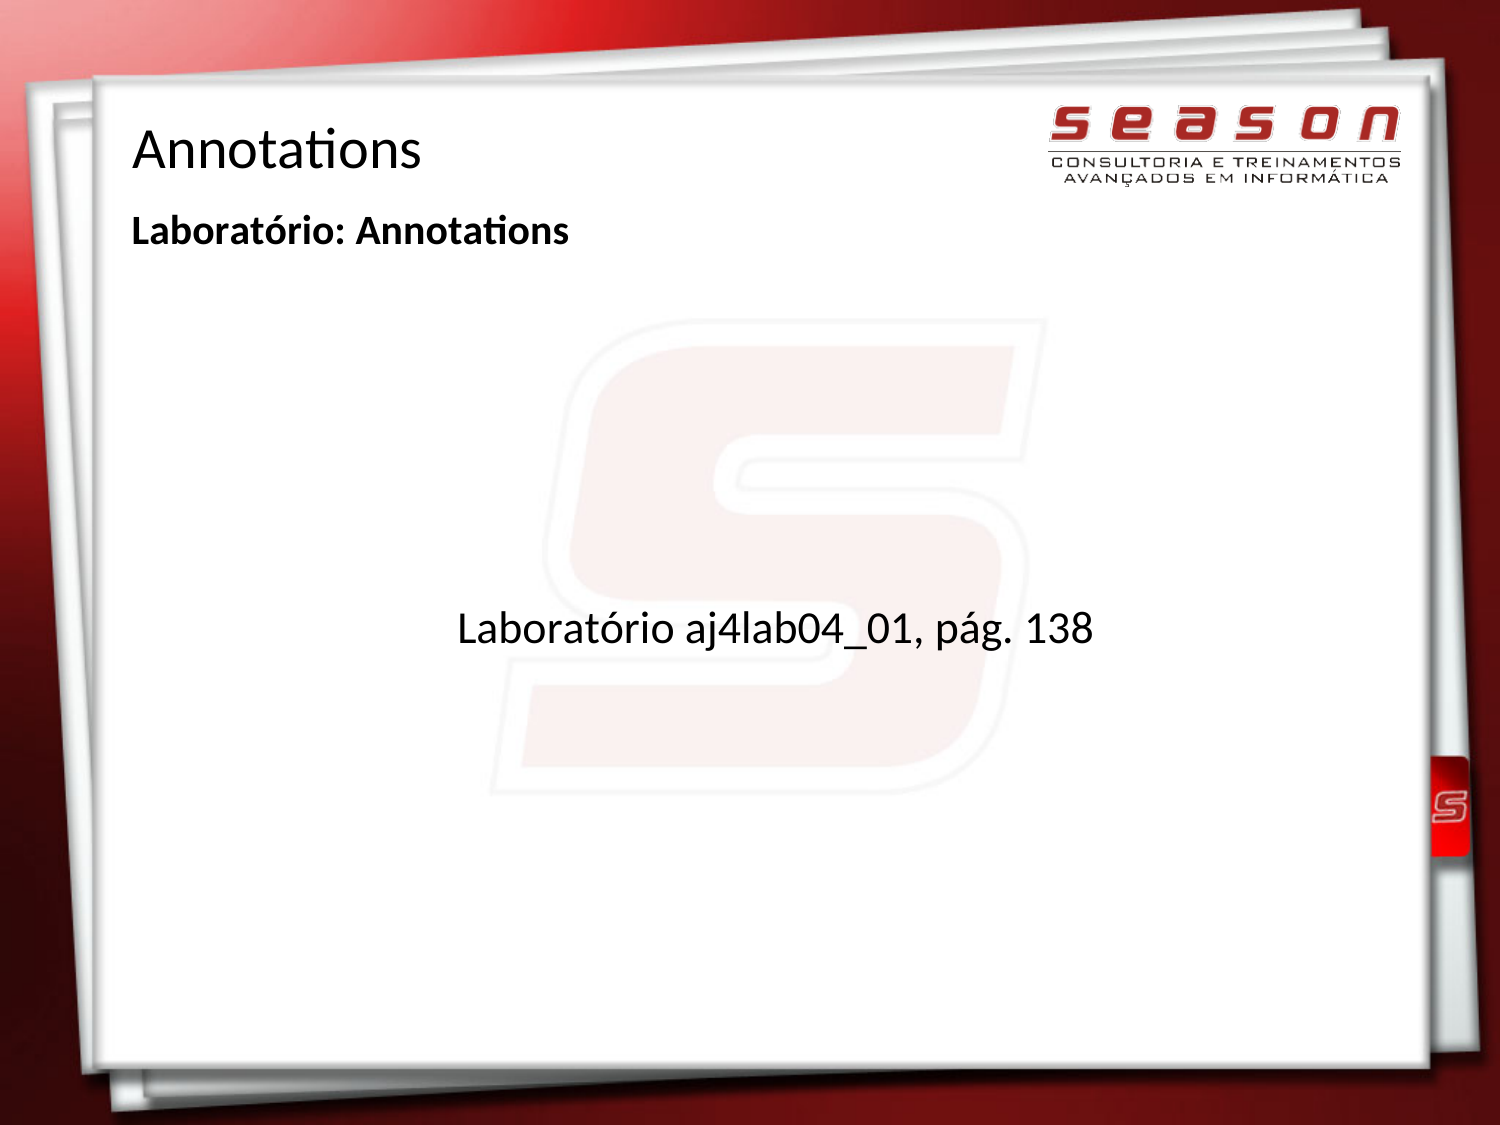

# Annotations
Laboratório: Annotations
Laboratório aj4lab04_01, pág. 138